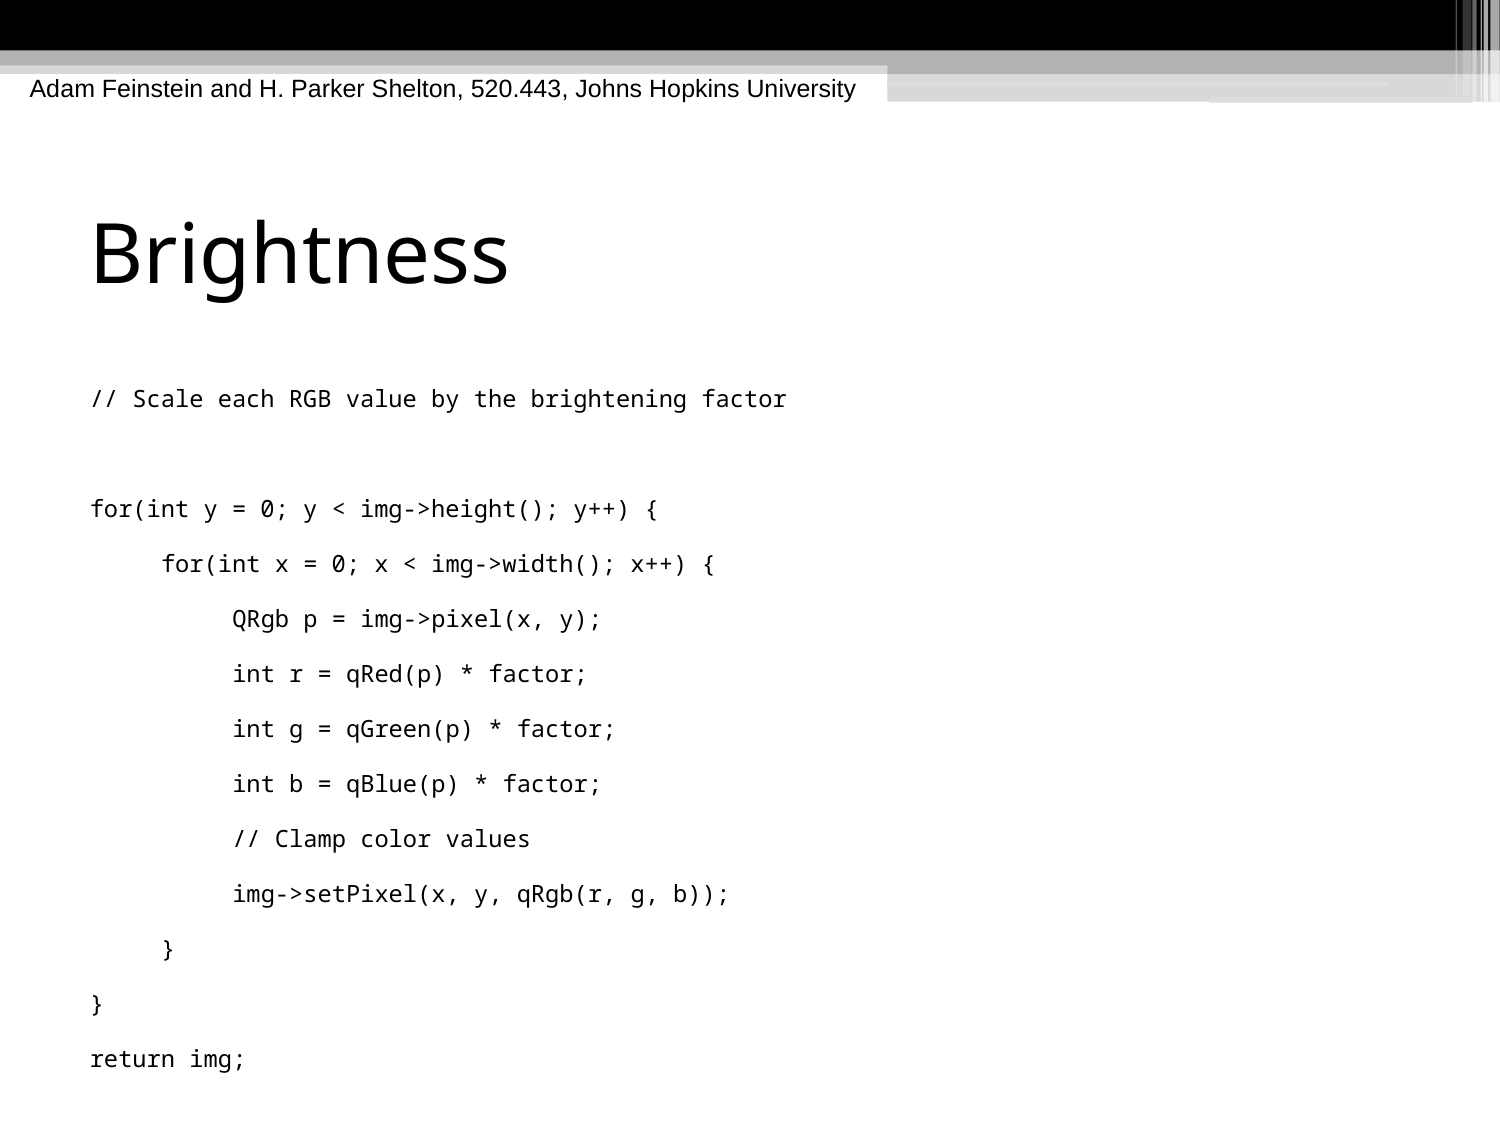

Adam Feinstein and H. Parker Shelton, 520.443, Johns Hopkins University
# Brightness
// Scale each RGB value by the brightening factor
for(int y = 0; y < img->height(); y++) {
 for(int x = 0; x < img->width(); x++) {
 QRgb p = img->pixel(x, y);
 int r = qRed(p) * factor;
 int g = qGreen(p) * factor;
 int b = qBlue(p) * factor;
 // Clamp color values
 img->setPixel(x, y, qRgb(r, g, b));
 }
}
return img;